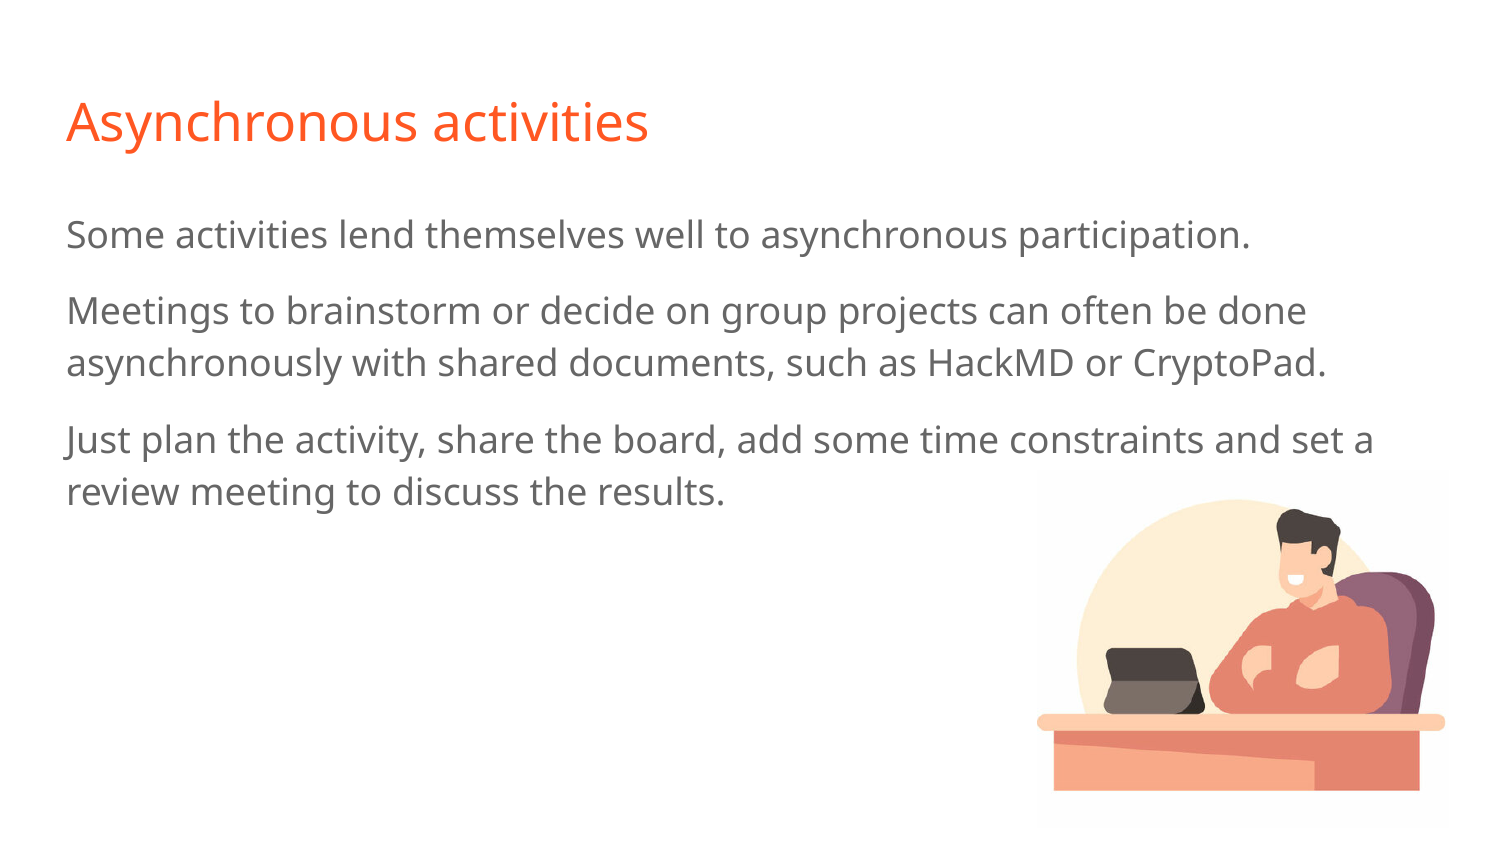

# Asynchronous activities
Some activities lend themselves well to asynchronous participation.
Meetings to brainstorm or decide on group projects can often be done asynchronously with shared documents, such as HackMD or CryptoPad.
Just plan the activity, share the board, add some time constraints and set a review meeting to discuss the results.